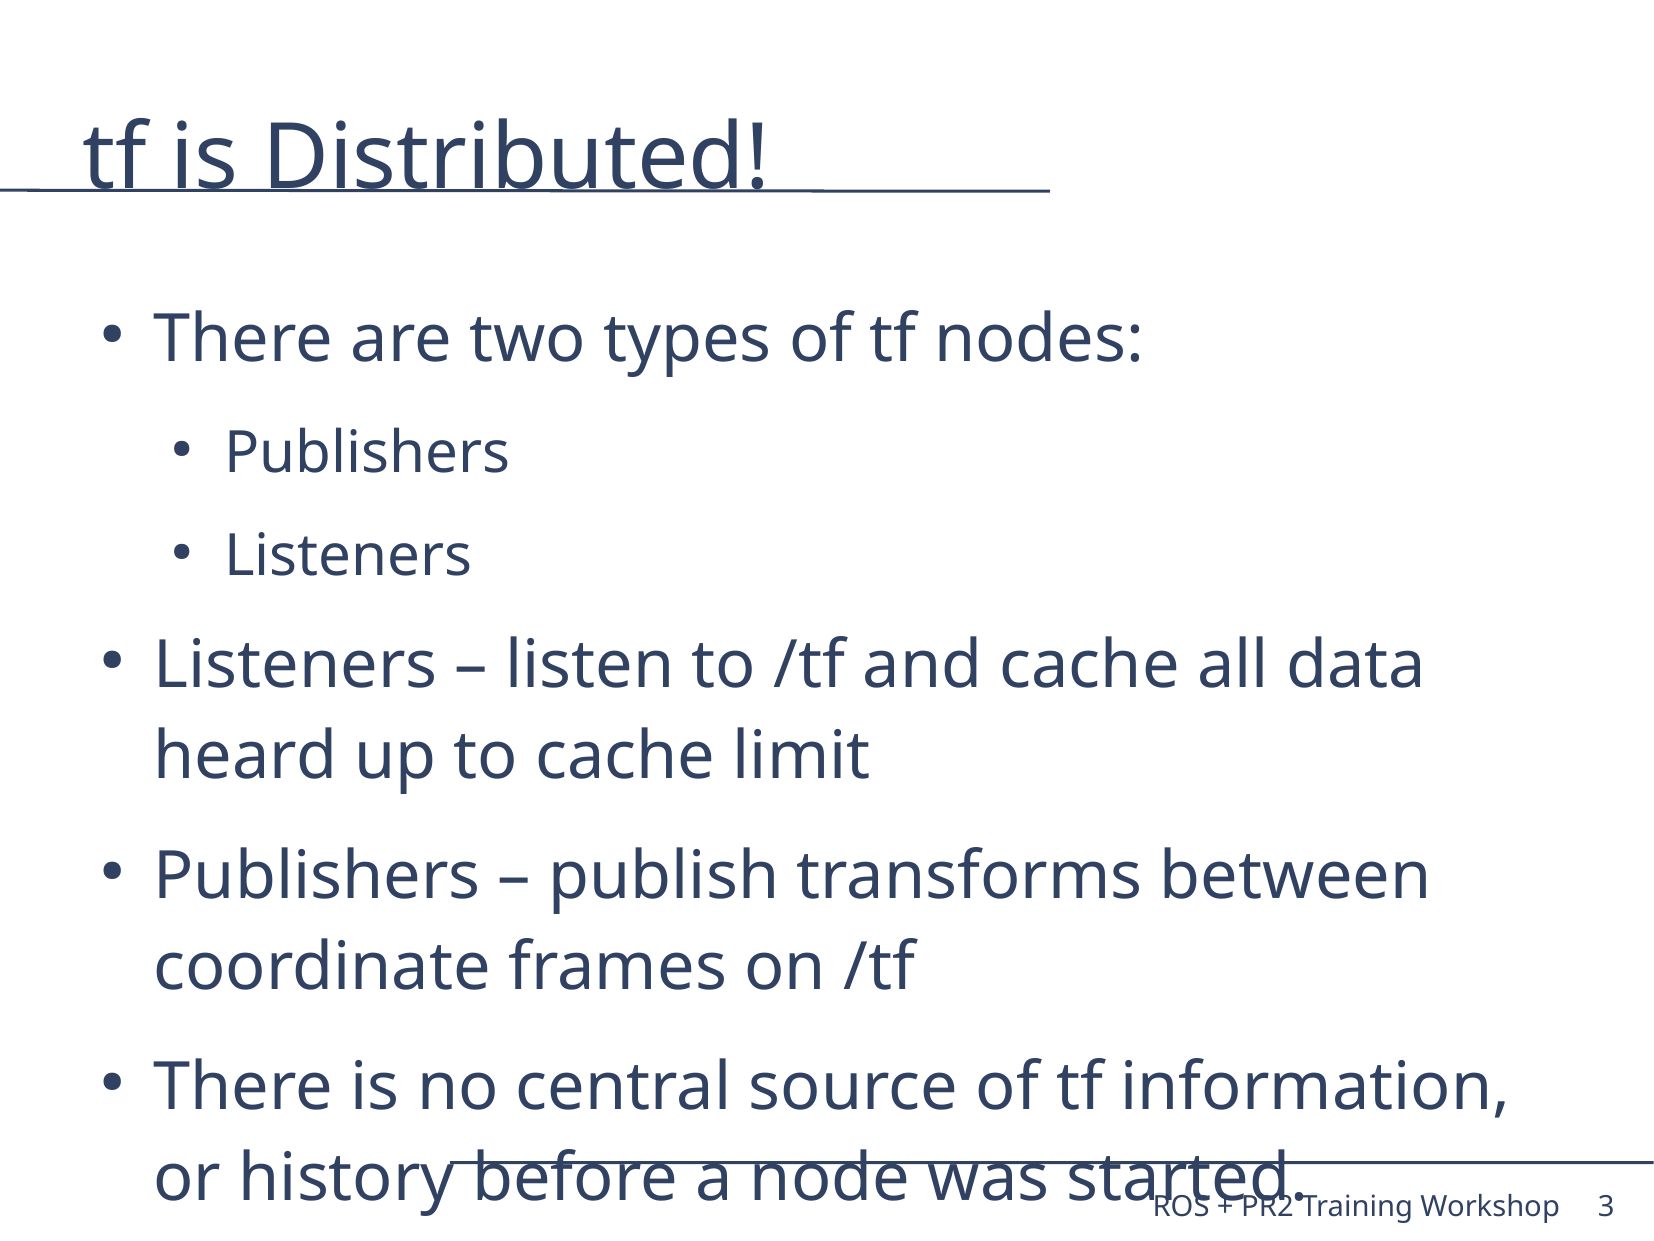

# tf is Distributed!
There are two types of tf nodes:
Publishers
Listeners
Listeners – listen to /tf and cache all data heard up to cache limit
Publishers – publish transforms between coordinate frames on /tf
There is no central source of tf information, or history before a node was started.